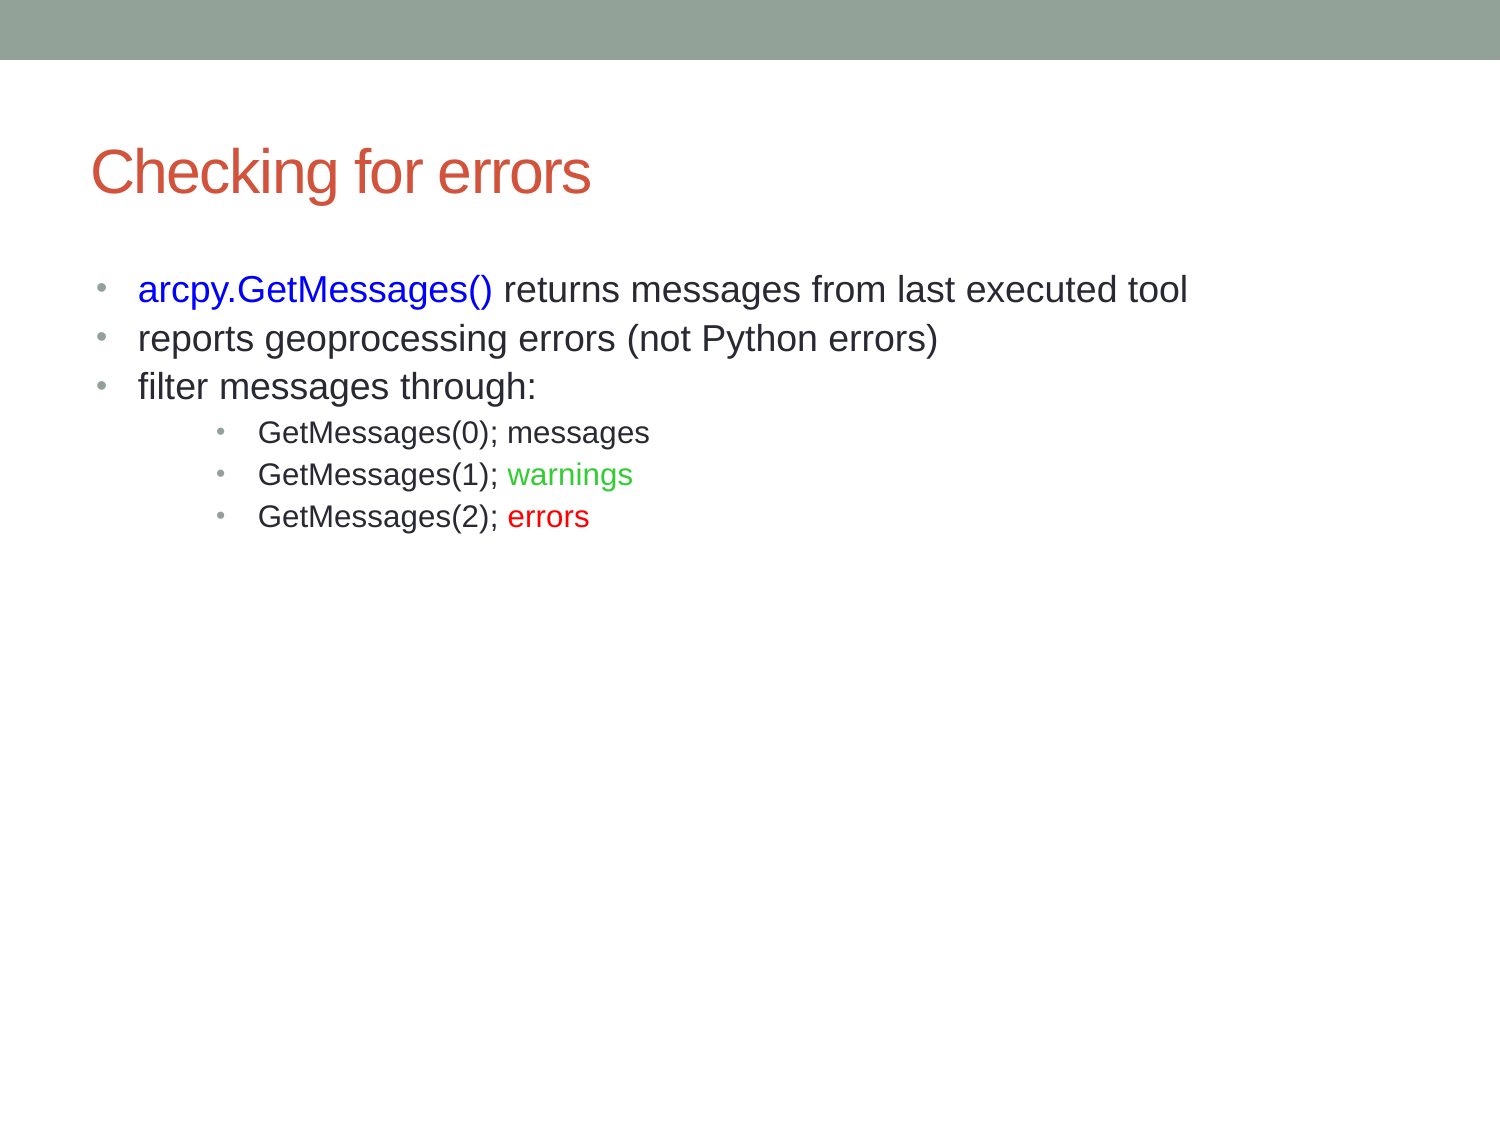

# Checking for errors
arcpy.GetMessages() returns messages from last executed tool
reports geoprocessing errors (not Python errors)
filter messages through:
GetMessages(0); messages
GetMessages(1); warnings
GetMessages(2); errors